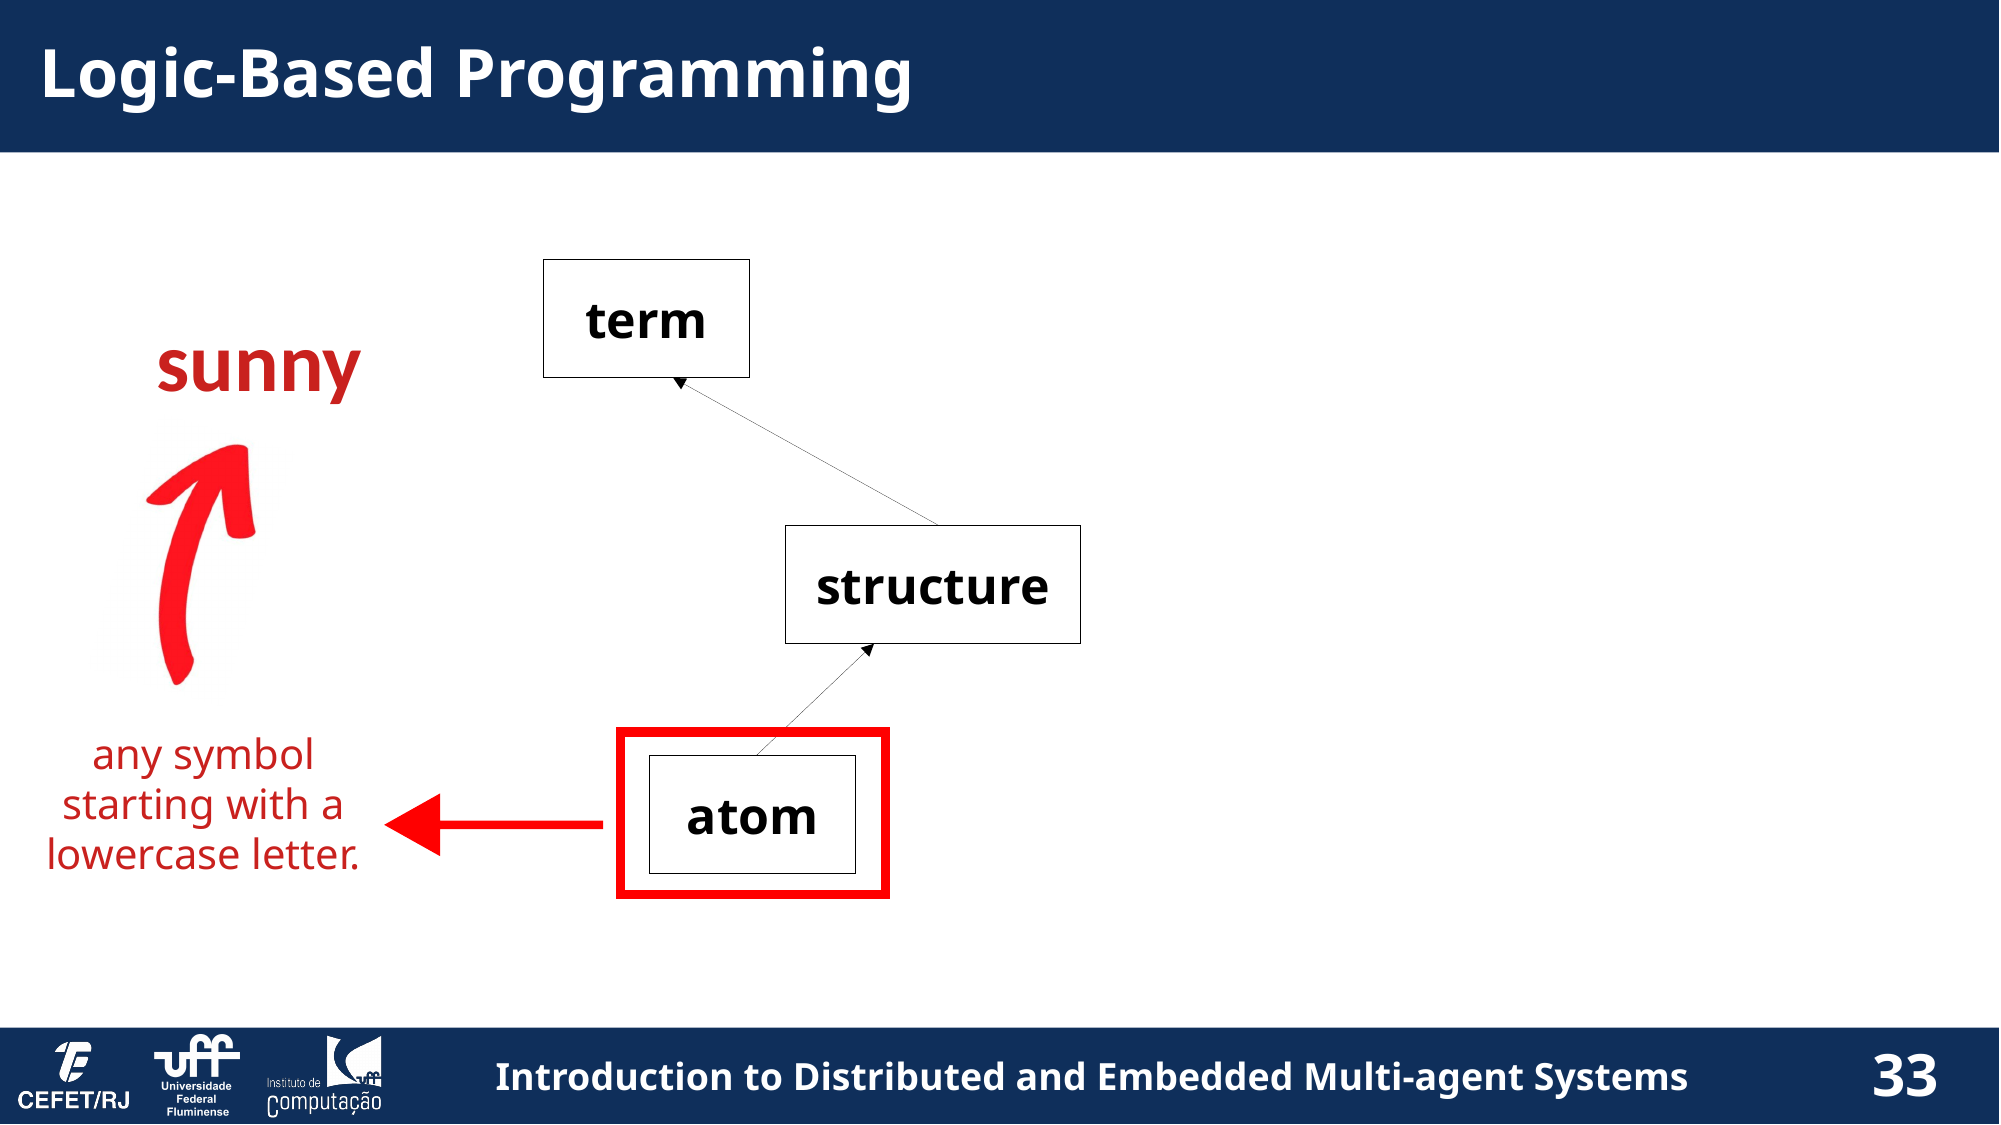

Logic-Based Programming
term
sunny
structure
any symbol starting with a lowercase letter.
atom